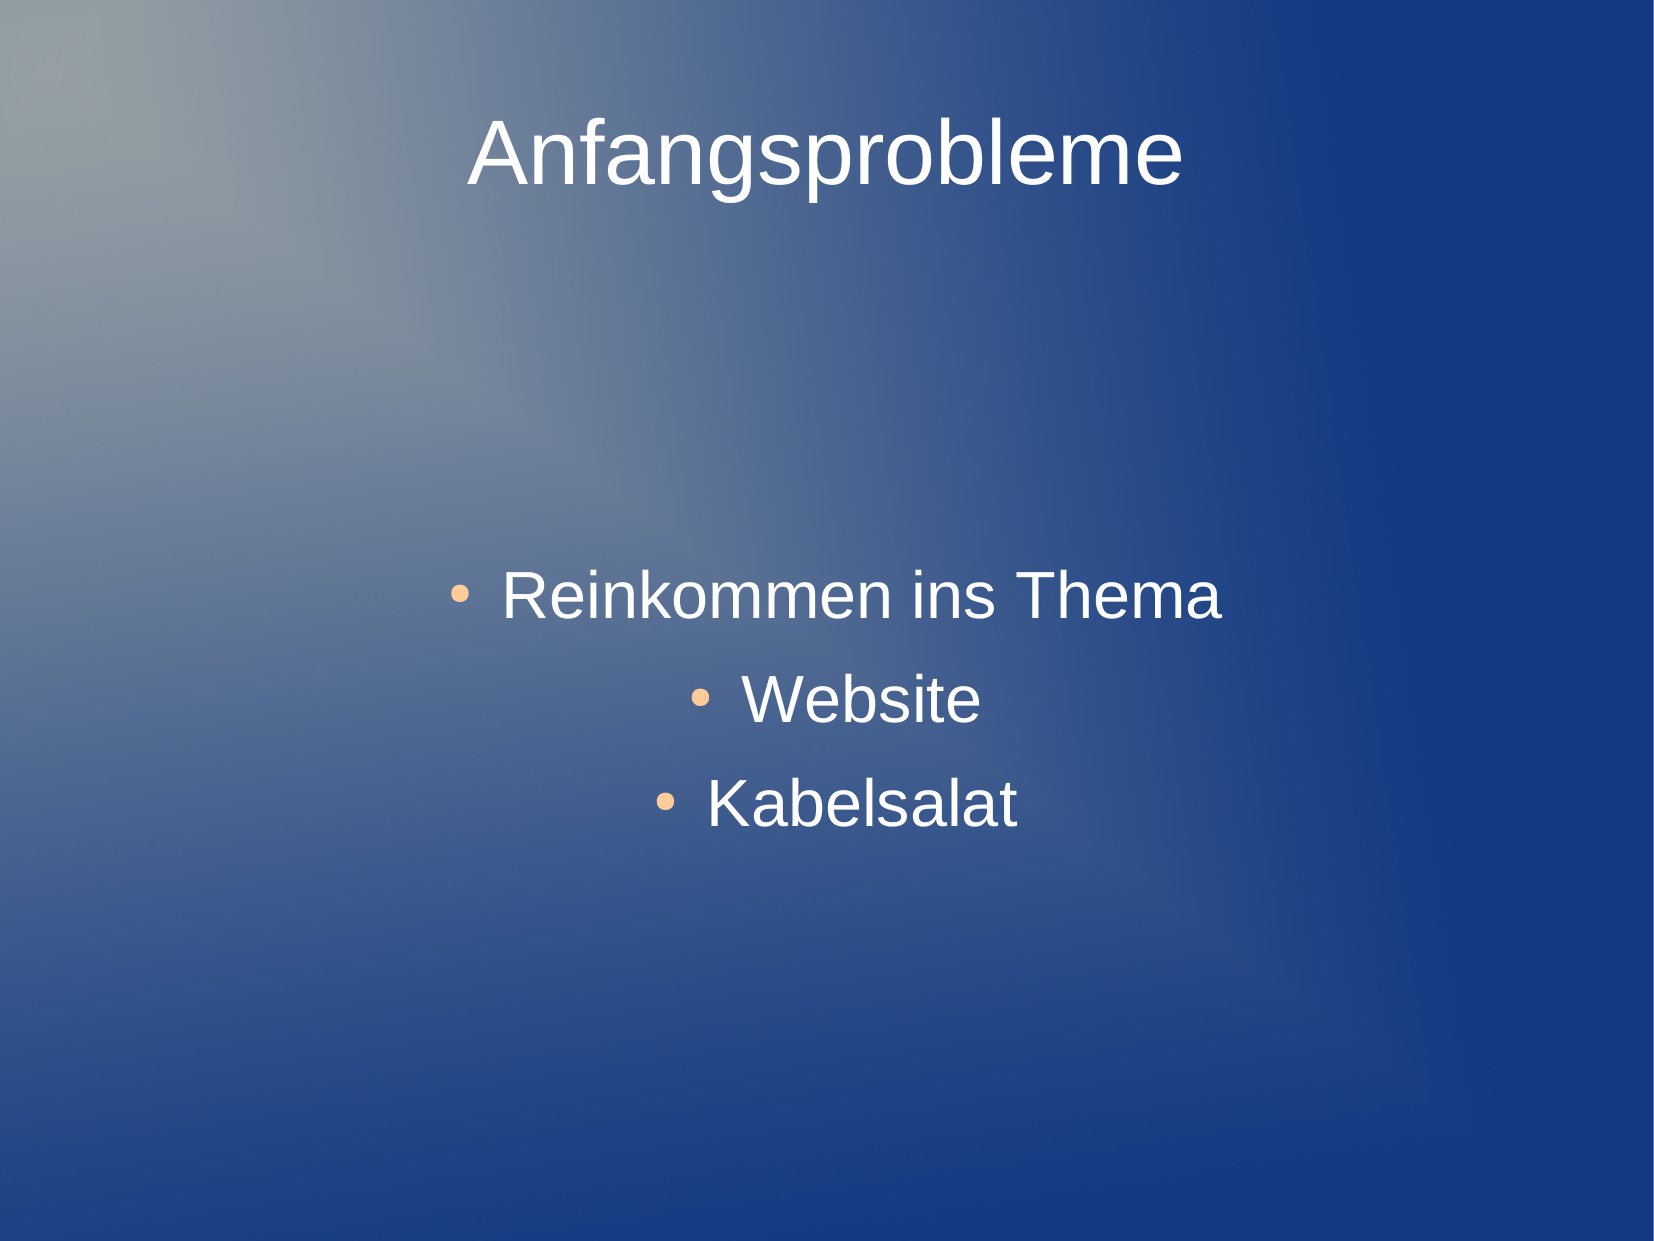

# Anfangsprobleme
Reinkommen ins Thema
Website
Kabelsalat